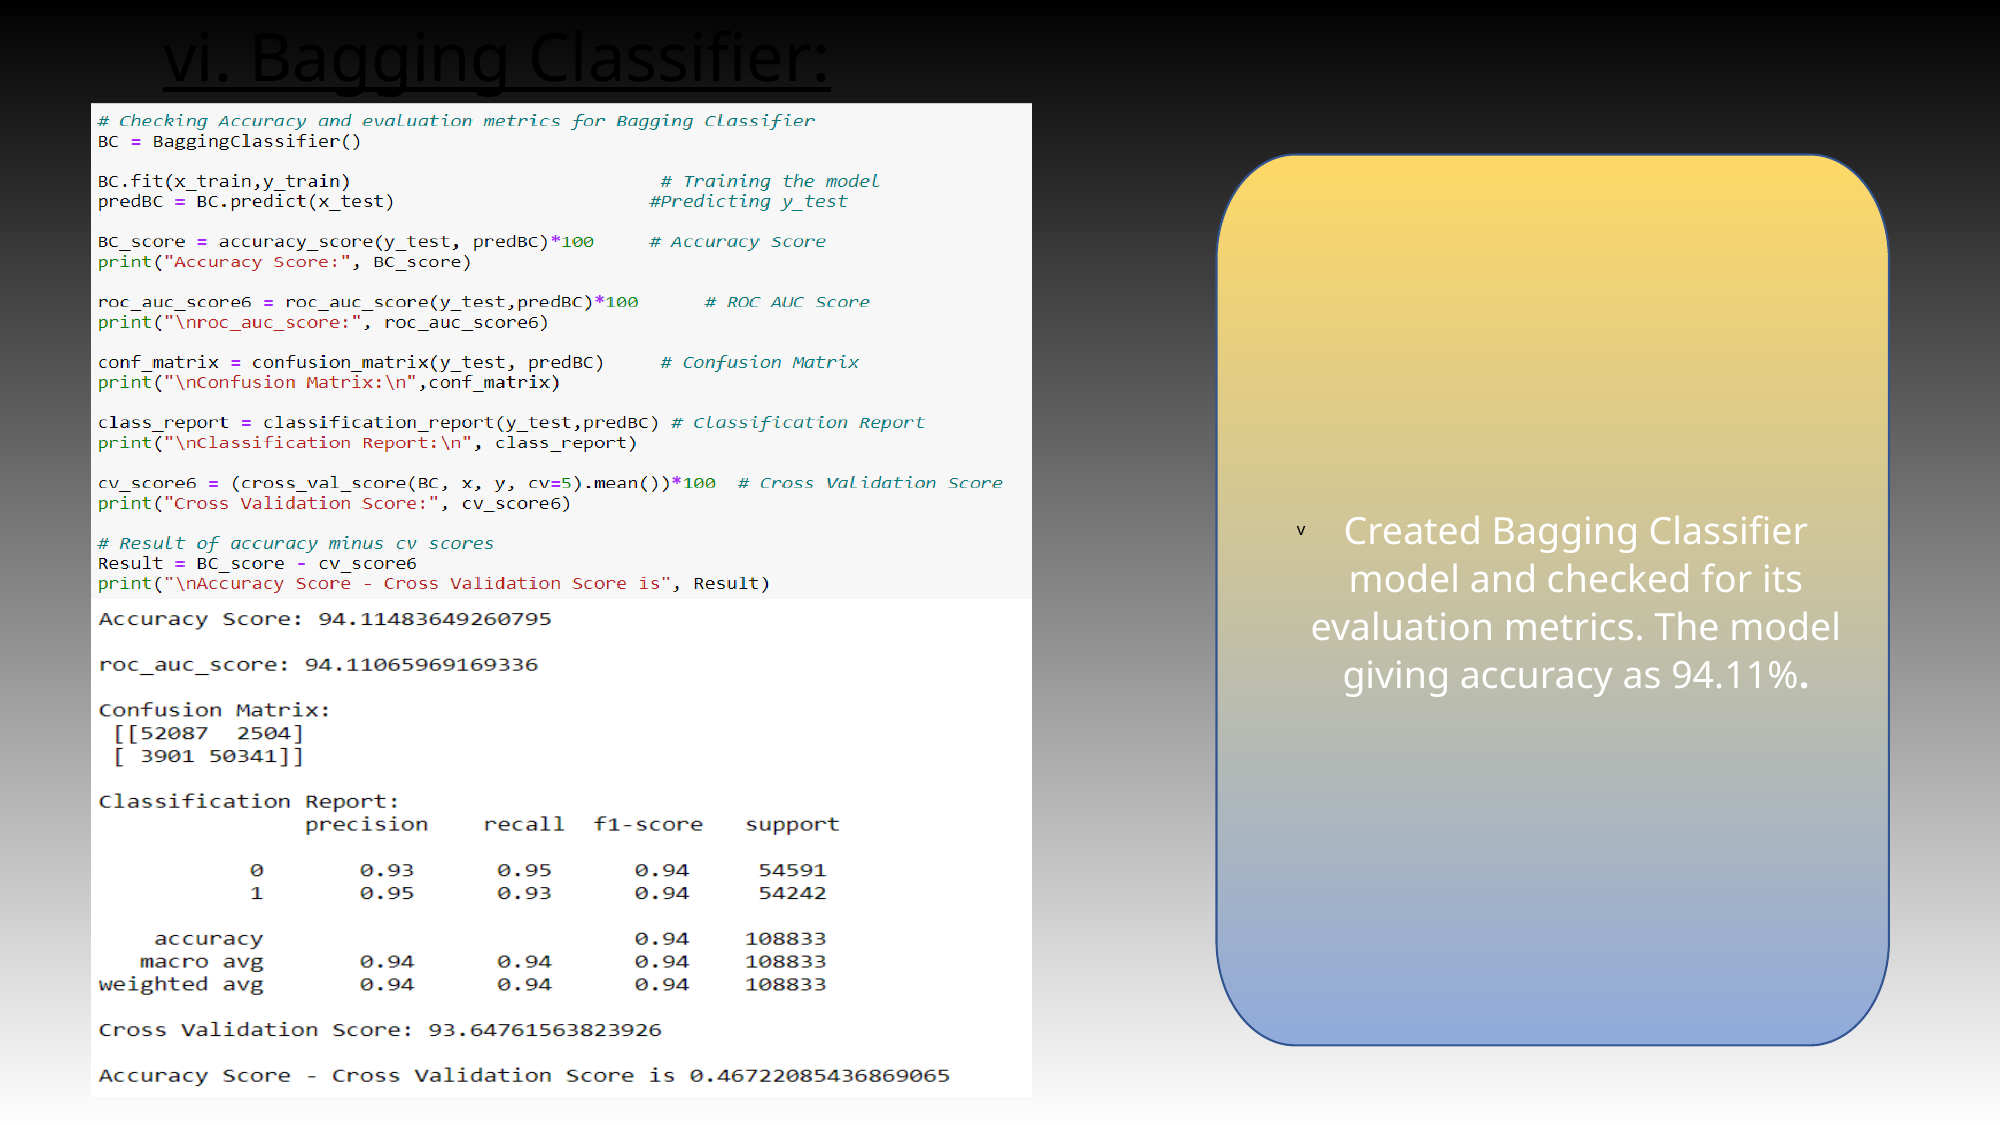

vi. Bagging Classifier:
Created Bagging Classifier model and checked for its evaluation metrics. The model giving accuracy as 94.11%.